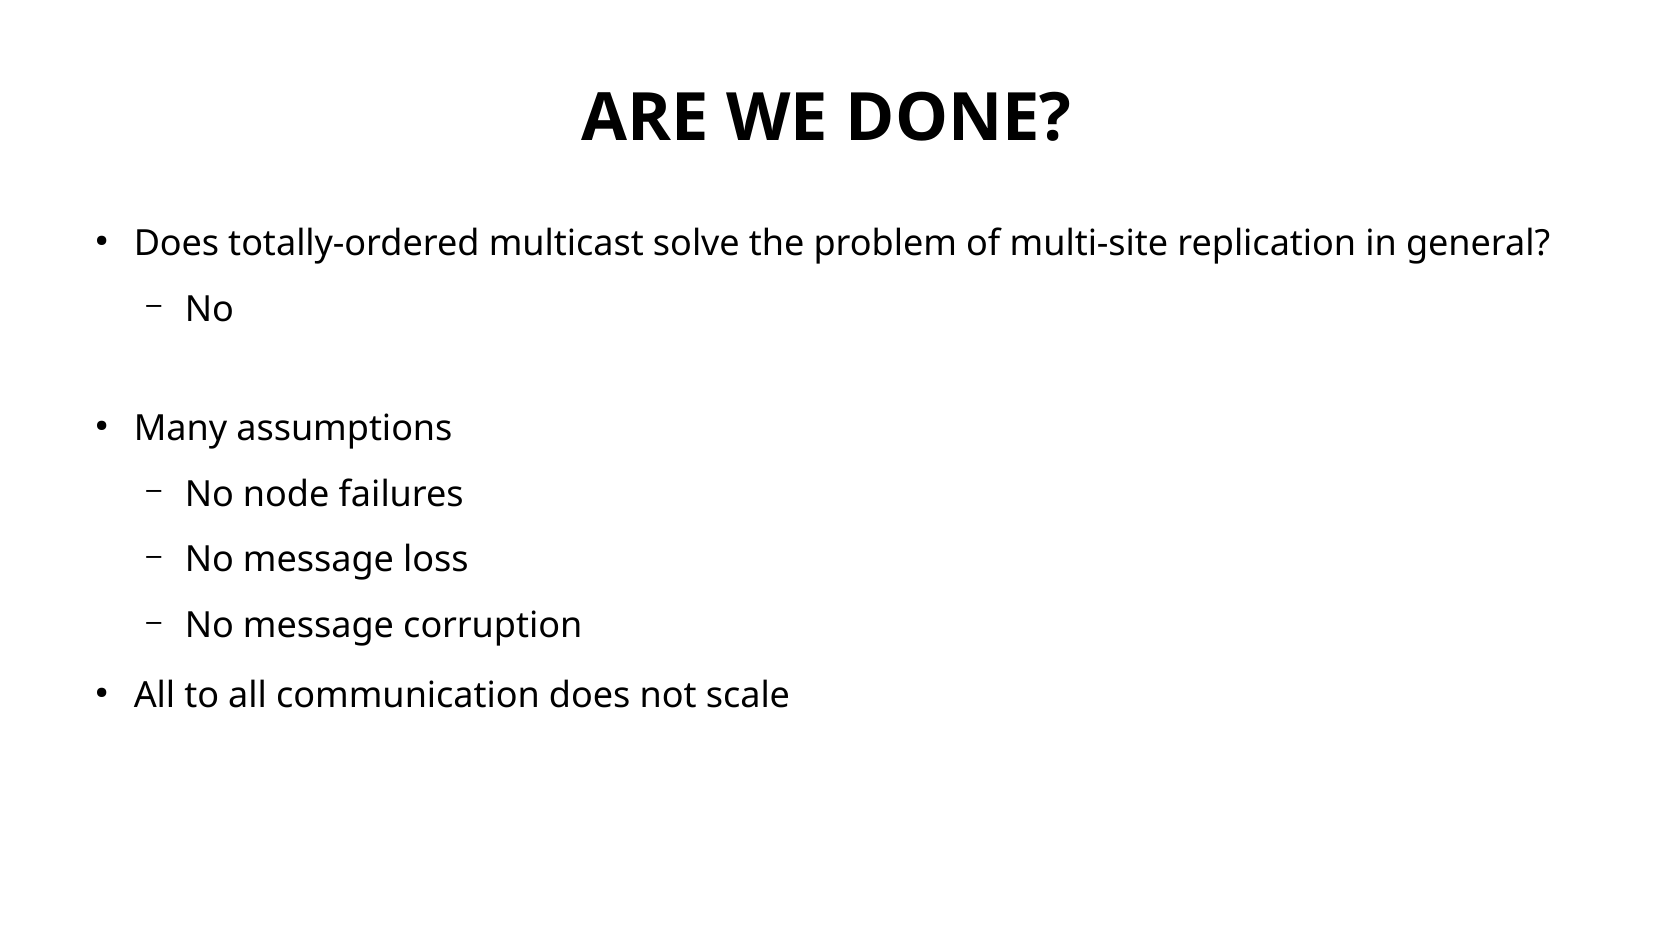

# ARE WE DONE?
Does totally-ordered multicast solve the problem of multi-site replication in general?
No
Many assumptions
No node failures
No message loss
No message corruption
All to all communication does not scale